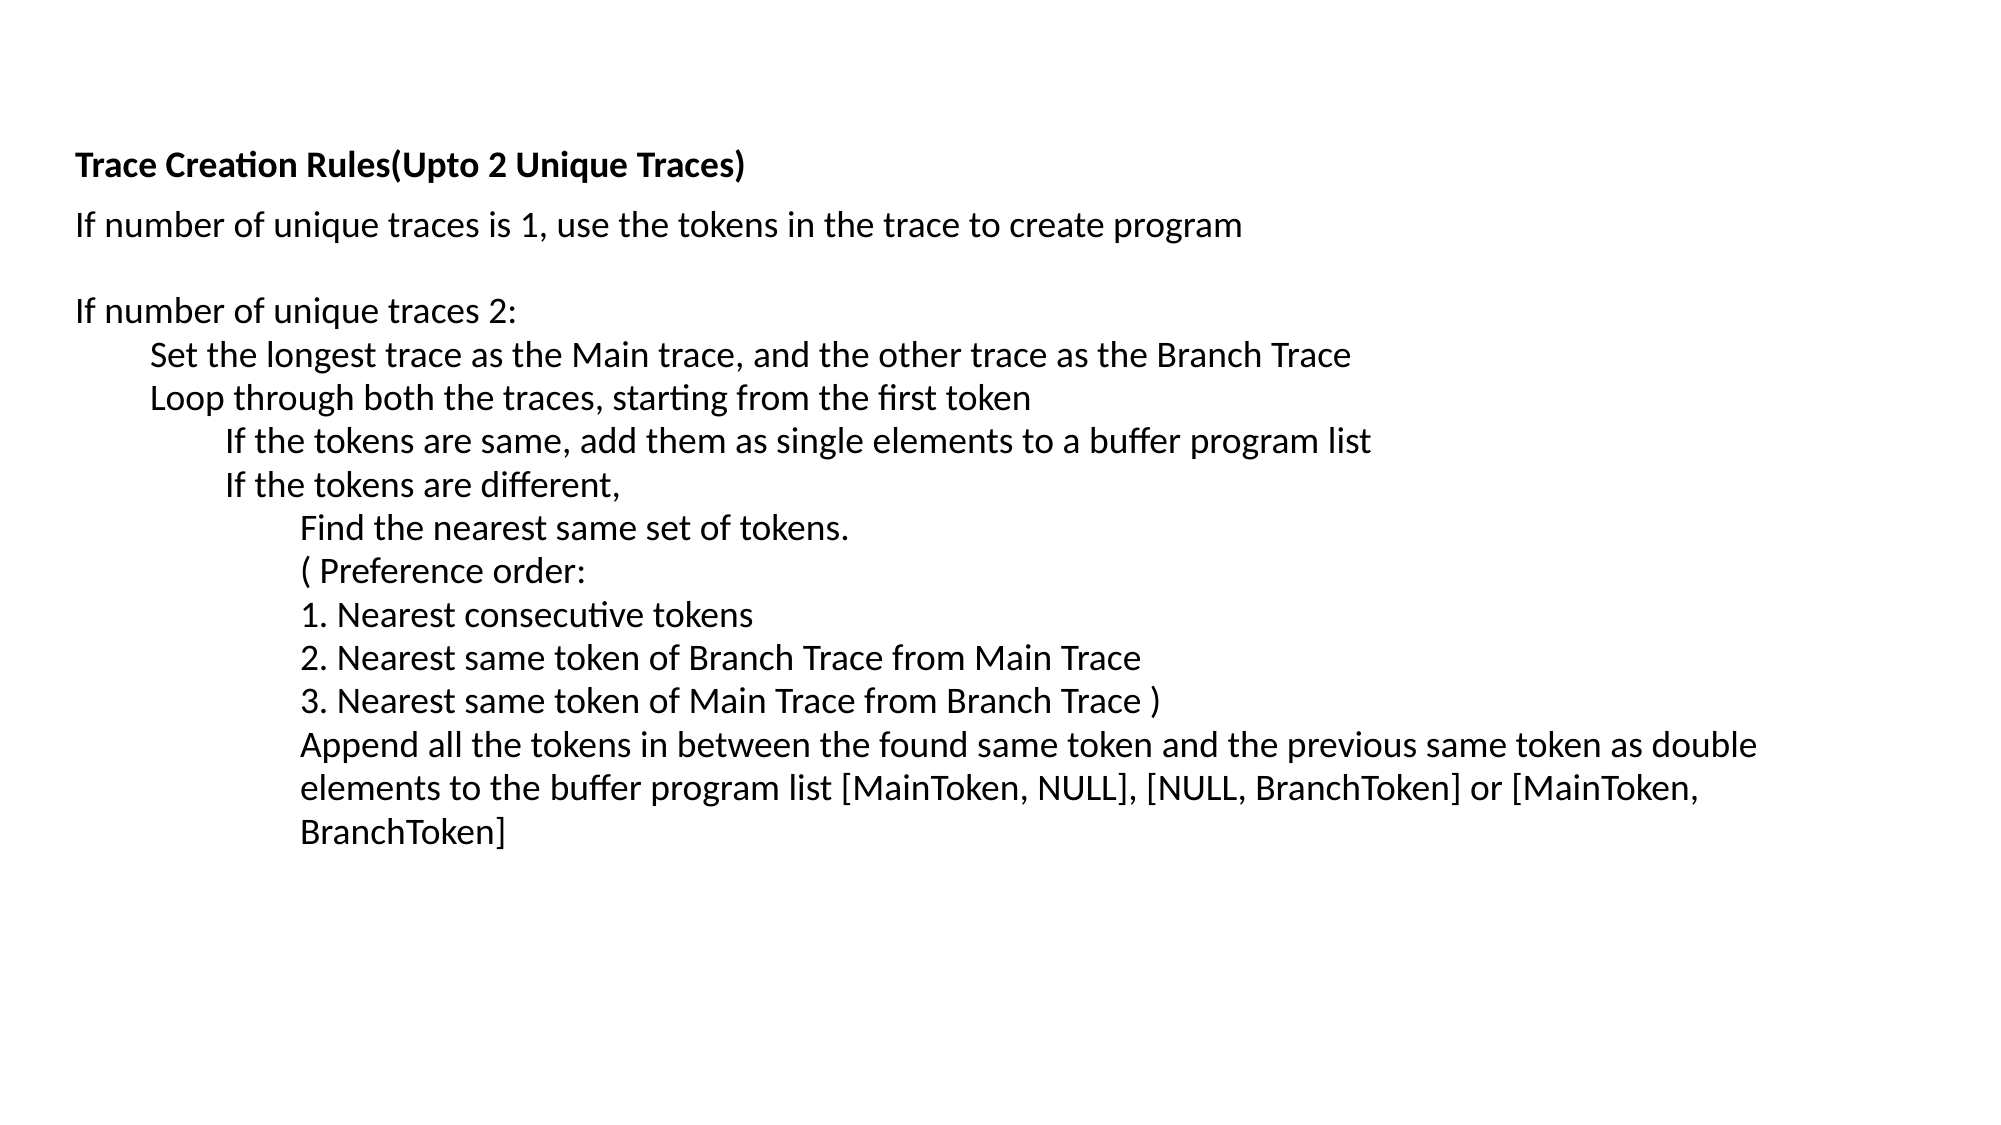

# Trace Creation Rules(Upto 2 Unique Traces)
If number of unique traces is 1, use the tokens in the trace to create program
If number of unique traces 2:
	Set the longest trace as the Main trace, and the other trace as the Branch Trace
	Loop through both the traces, starting from the first token
		If the tokens are same, add them as single elements to a buffer program list
		If the tokens are different,
			Find the nearest same set of tokens.
			( Preference order:
			1. Nearest consecutive tokens
			2. Nearest same token of Branch Trace from Main Trace
			3. Nearest same token of Main Trace from Branch Trace )
			Append all the tokens in between the found same token and the previous same token as double 			elements to the buffer program list [MainToken, NULL], [NULL, BranchToken] or [MainToken, 				BranchToken]